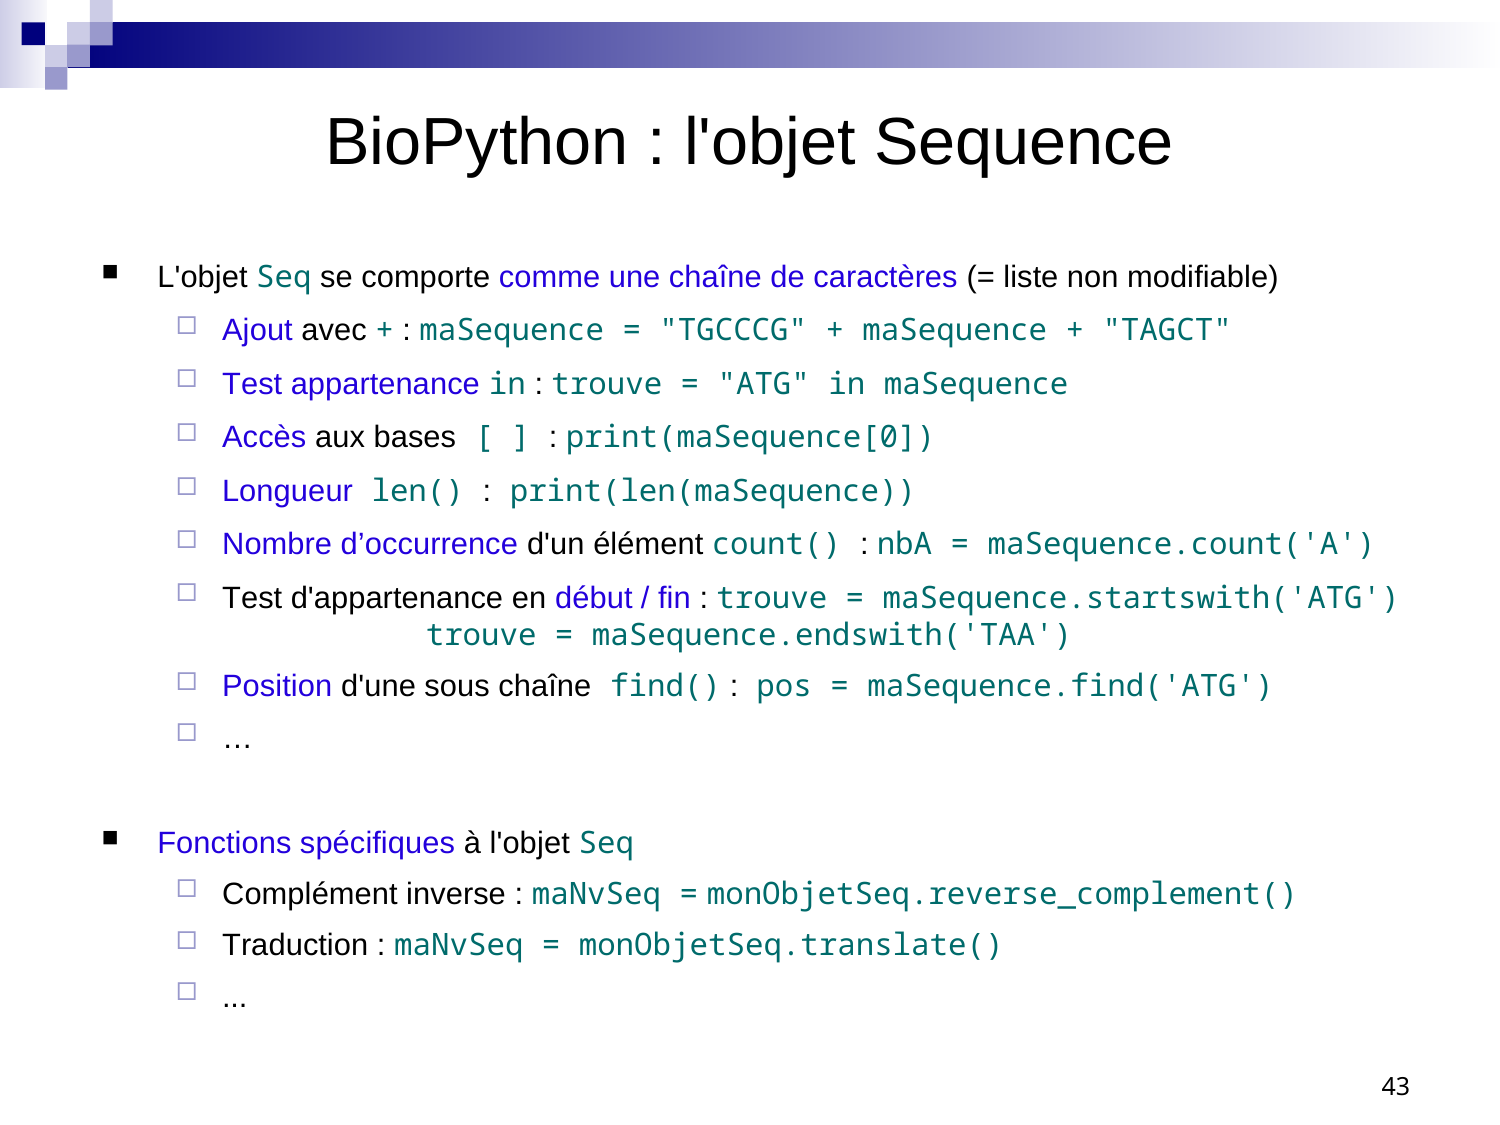

# BioPython : l'objet Sequence
L'objet Seq se comporte comme une chaîne de caractères (= liste non modifiable)
Ajout avec + : maSequence = "TGCCCG" + maSequence + "TAGCT"
Test appartenance in : trouve = "ATG" in maSequence
Accès aux bases [ ] : print(maSequence[0])
Longueur len() : print(len(maSequence))
Nombre d’occurrence d'un élément count() : nbA = maSequence.count('A')
Test d'appartenance en début / fin : trouve = maSequence.startswith('ATG') 			 trouve = maSequence.endswith('TAA')
Position d'une sous chaîne find() : pos = maSequence.find('ATG')
…
Fonctions spécifiques à l'objet Seq
Complément inverse : maNvSeq = monObjetSeq.reverse_complement()
Traduction : maNvSeq = monObjetSeq.translate()
...
43